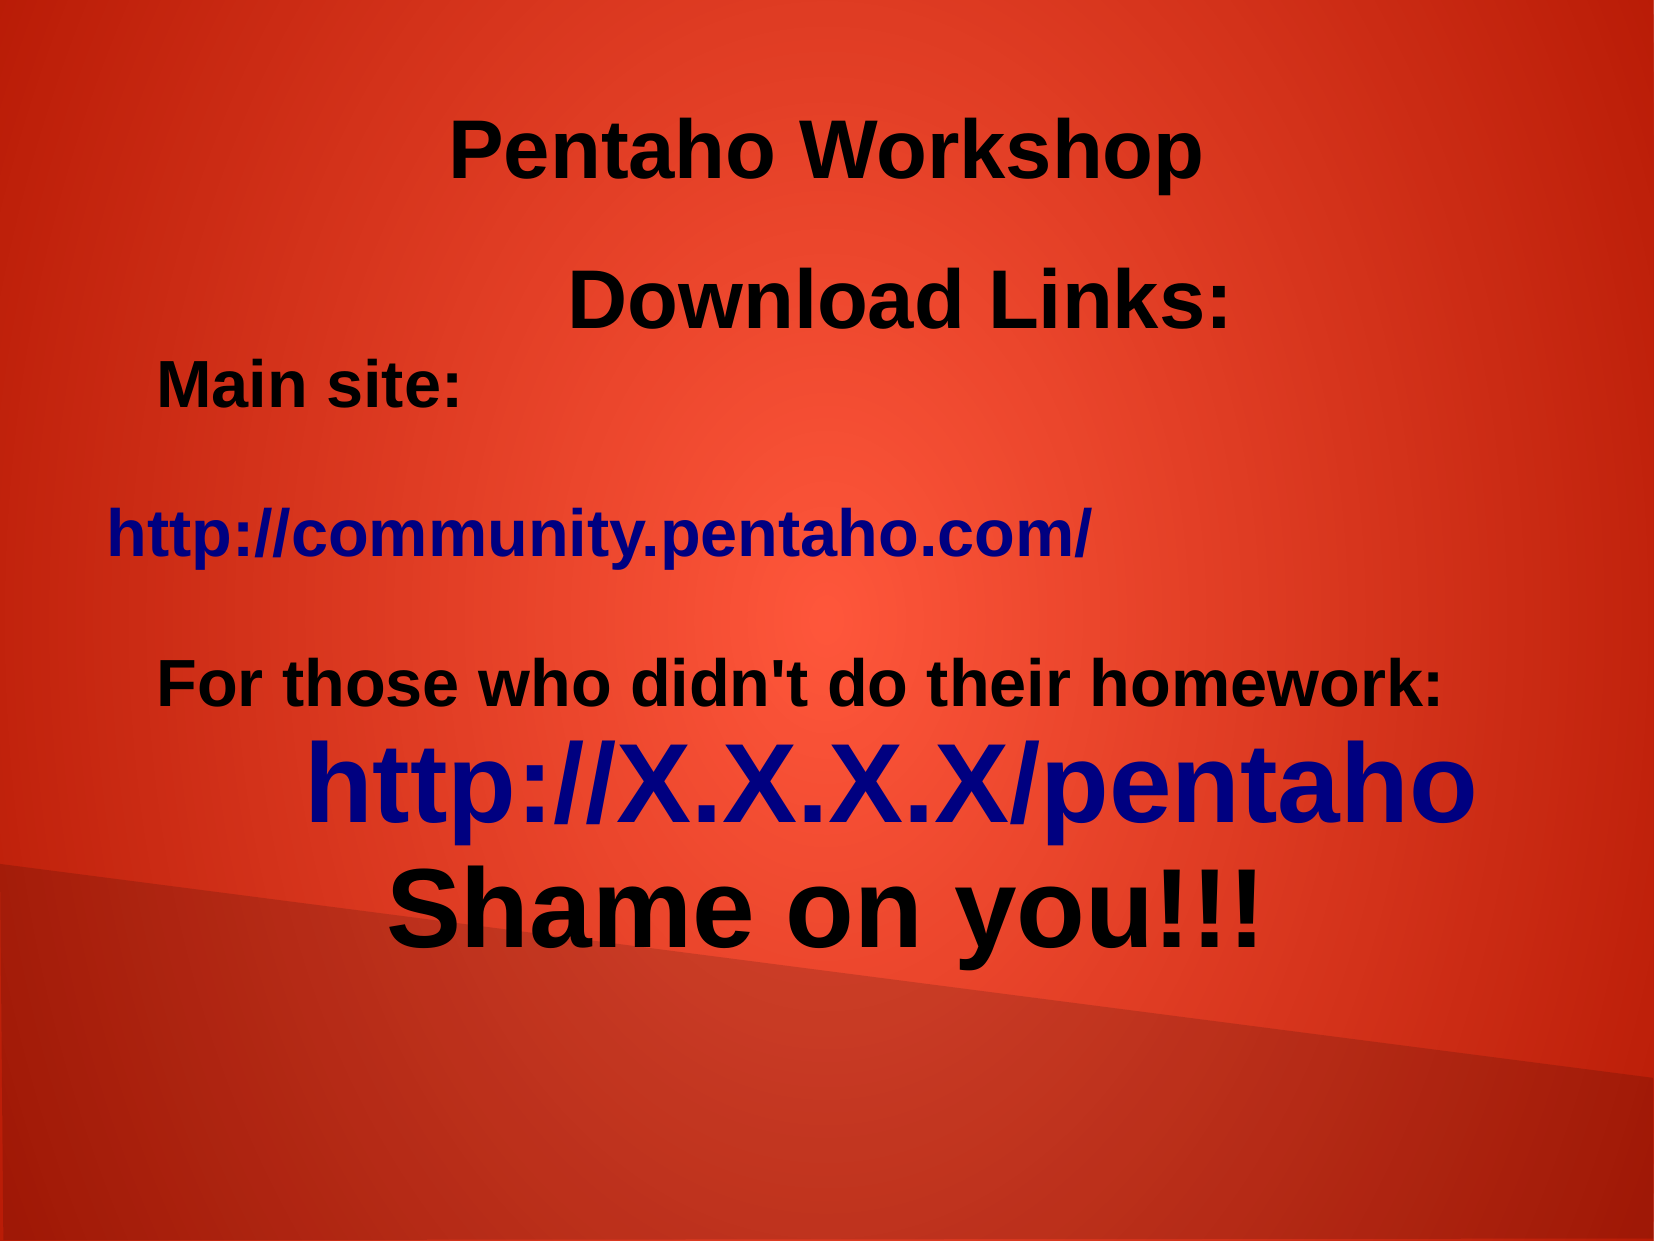

# Pentaho Workshop
		Download Links:
	Main site:
http://community.pentaho.com/
	For those who didn't do their homework:
			http://X.X.X.X/pentaho
Shame on you!!!